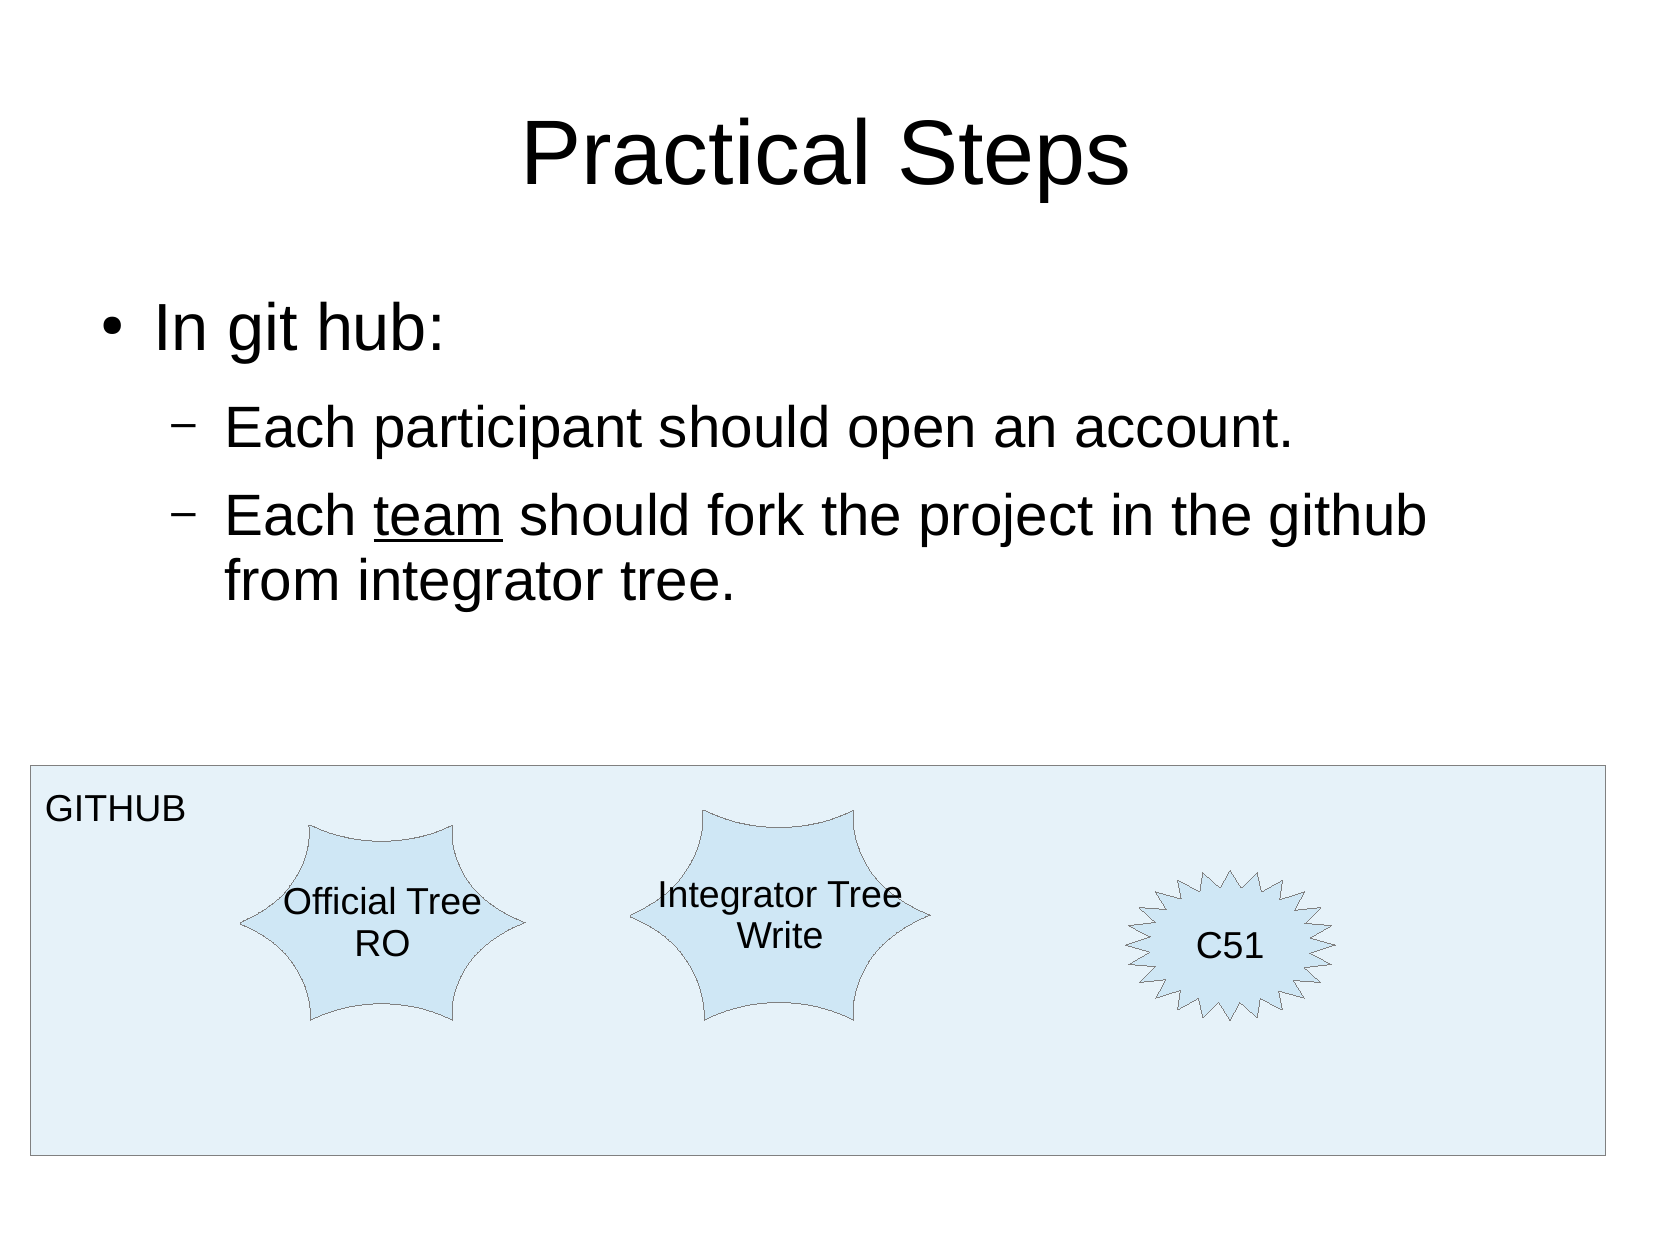

# Practical Steps
In git hub:
Each participant should open an account.
Each team should fork the project in the github from integrator tree.
GITHUB
Integrator Tree
Write
Official Tree
RO
C51